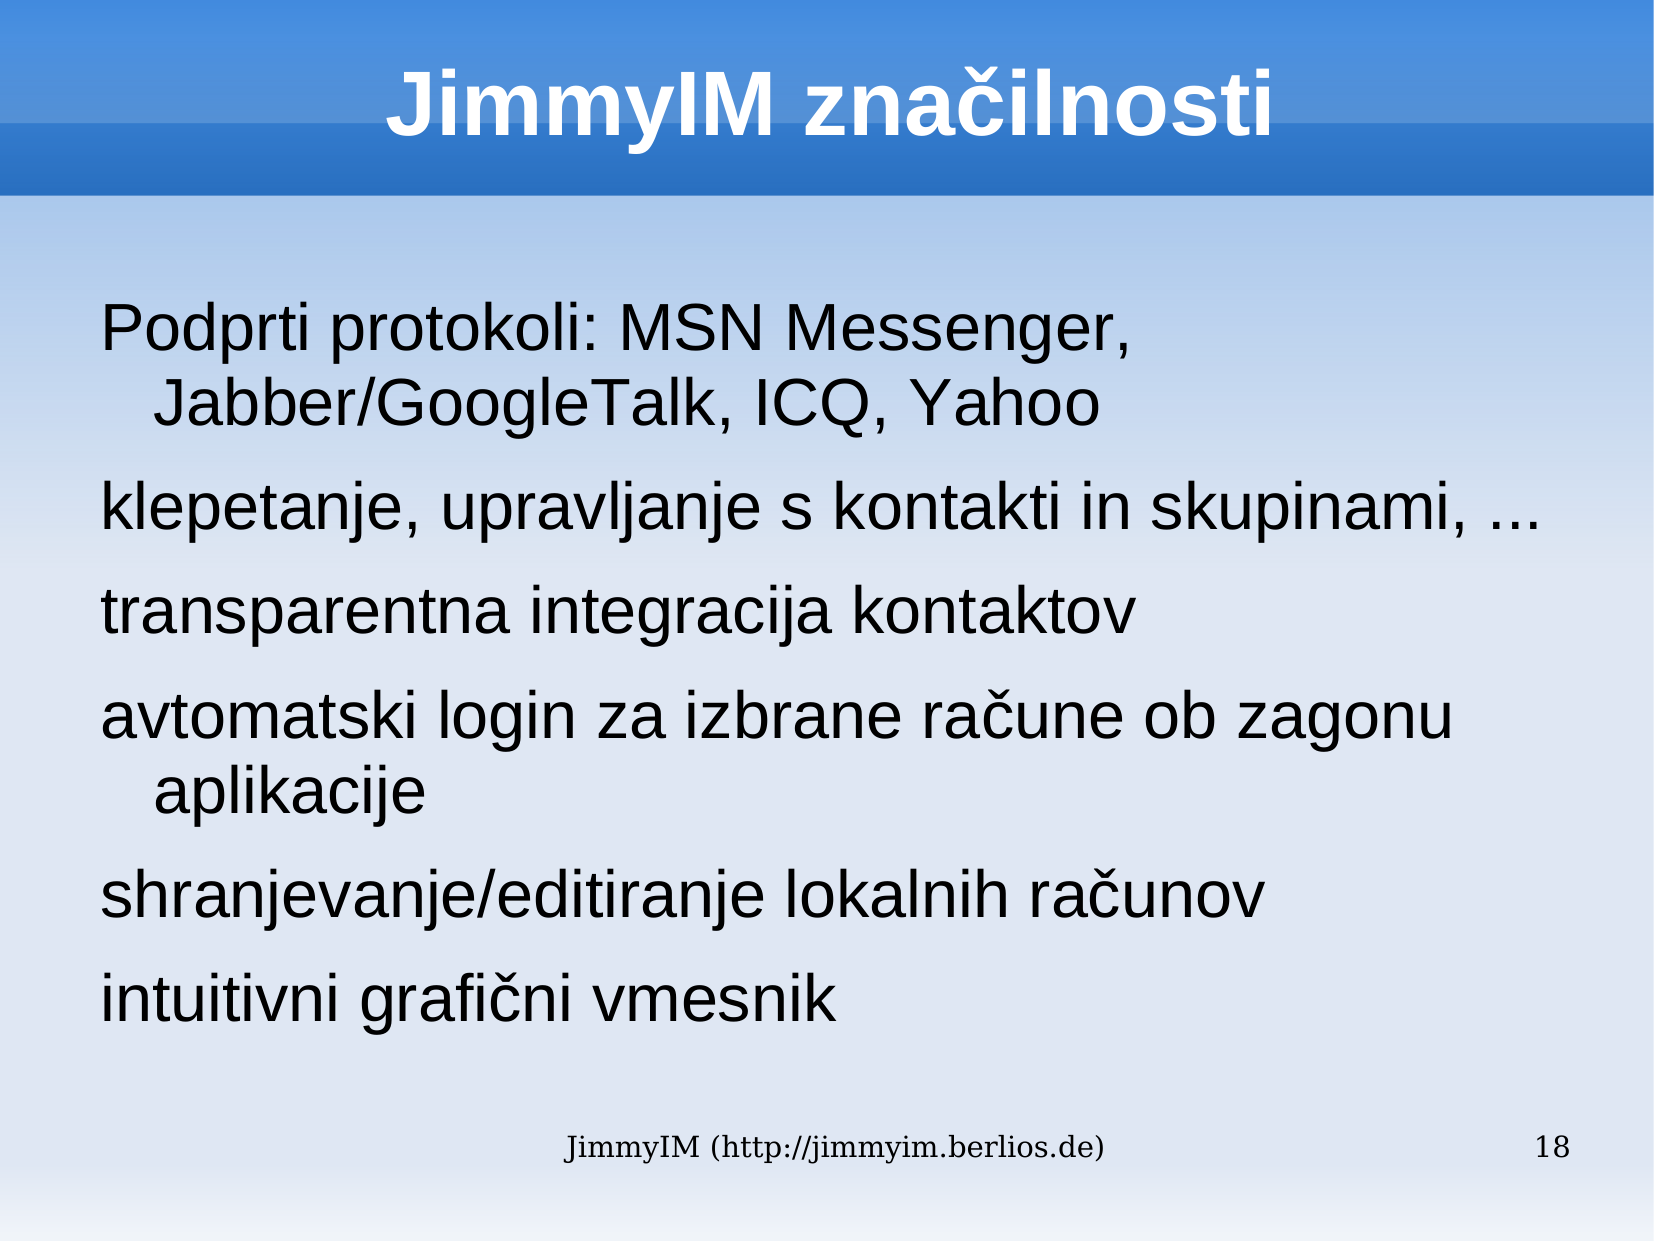

# JimmyIM značilnosti
Podprti protokoli: MSN Messenger, Jabber/GoogleTalk, ICQ, Yahoo
klepetanje, upravljanje s kontakti in skupinami, ...
transparentna integracija kontaktov
avtomatski login za izbrane račune ob zagonu aplikacije
shranjevanje/editiranje lokalnih računov
intuitivni grafični vmesnik
JimmyIM (http://jimmyim.berlios.de)
18